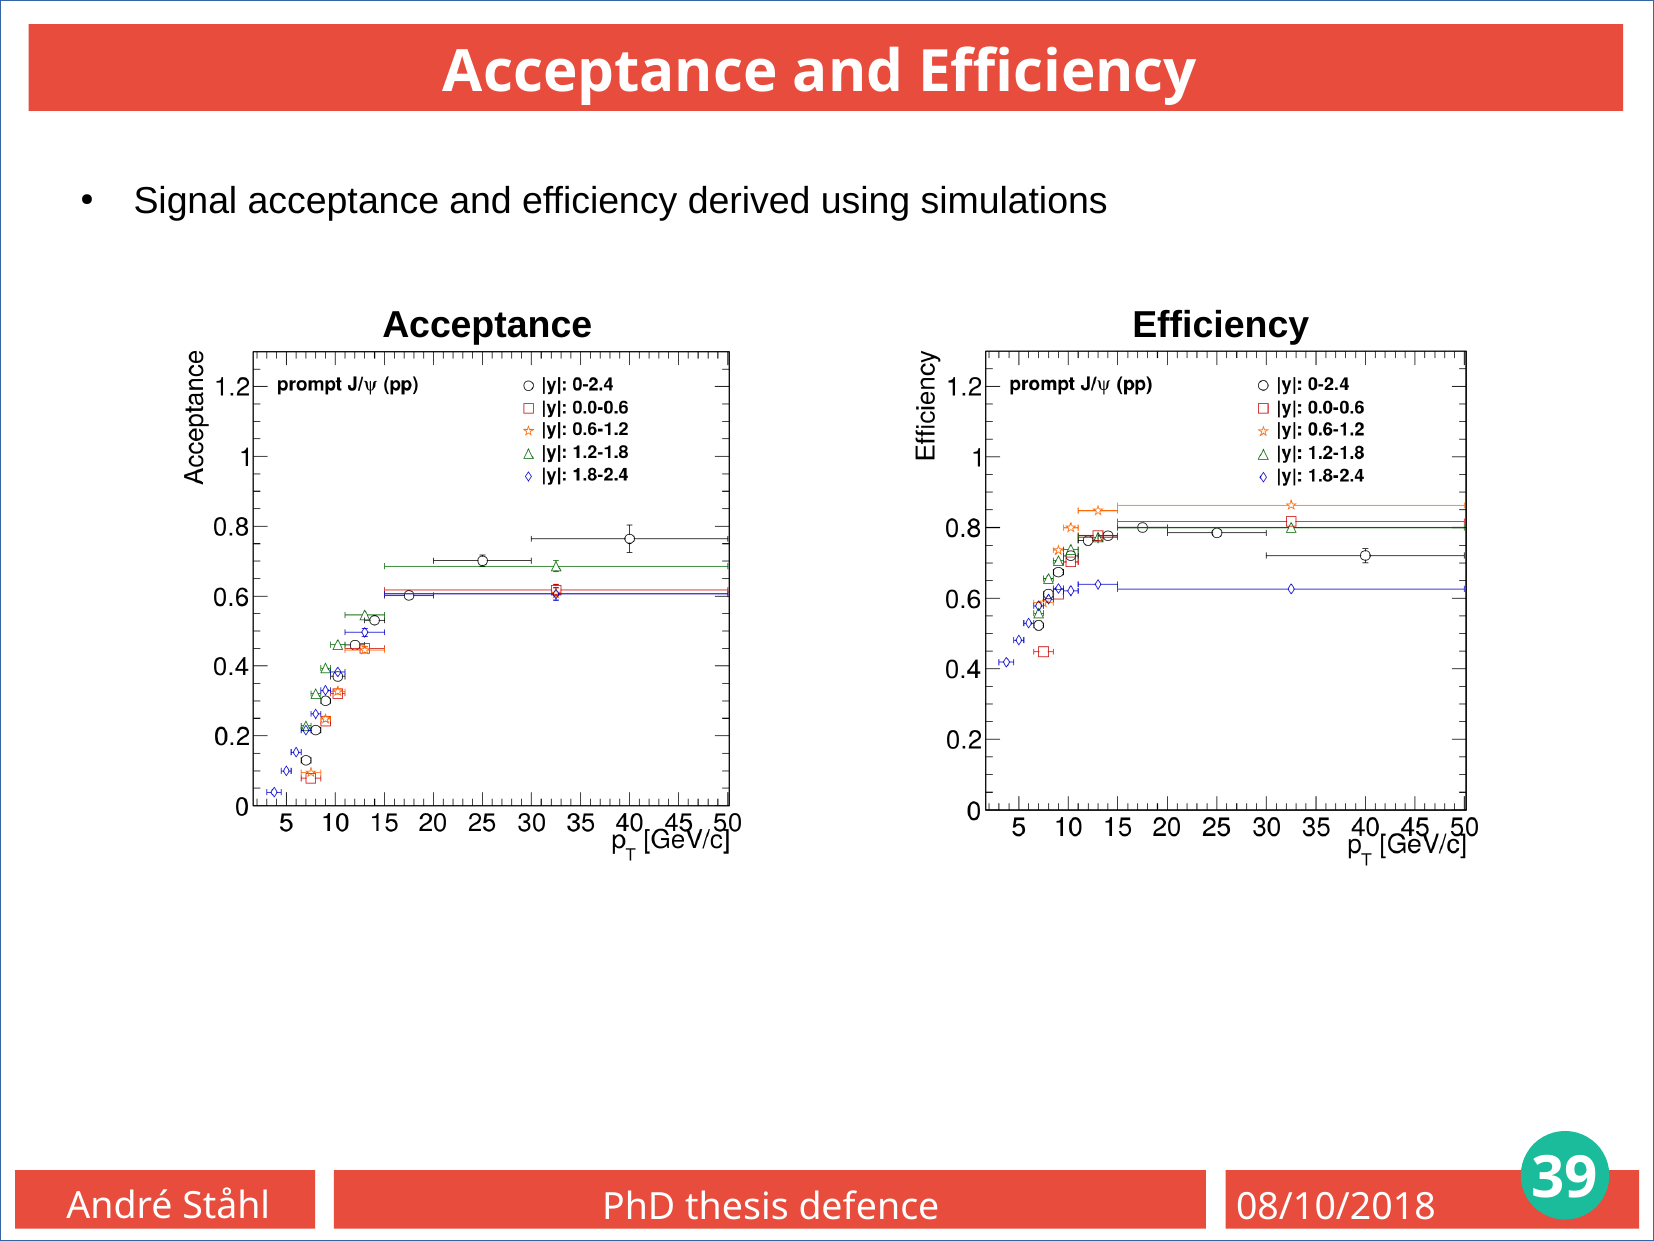

# Acceptance and Efficiency
Signal acceptance and efficiency derived using simulations
Acceptance
Efficiency
39
08/10/2018